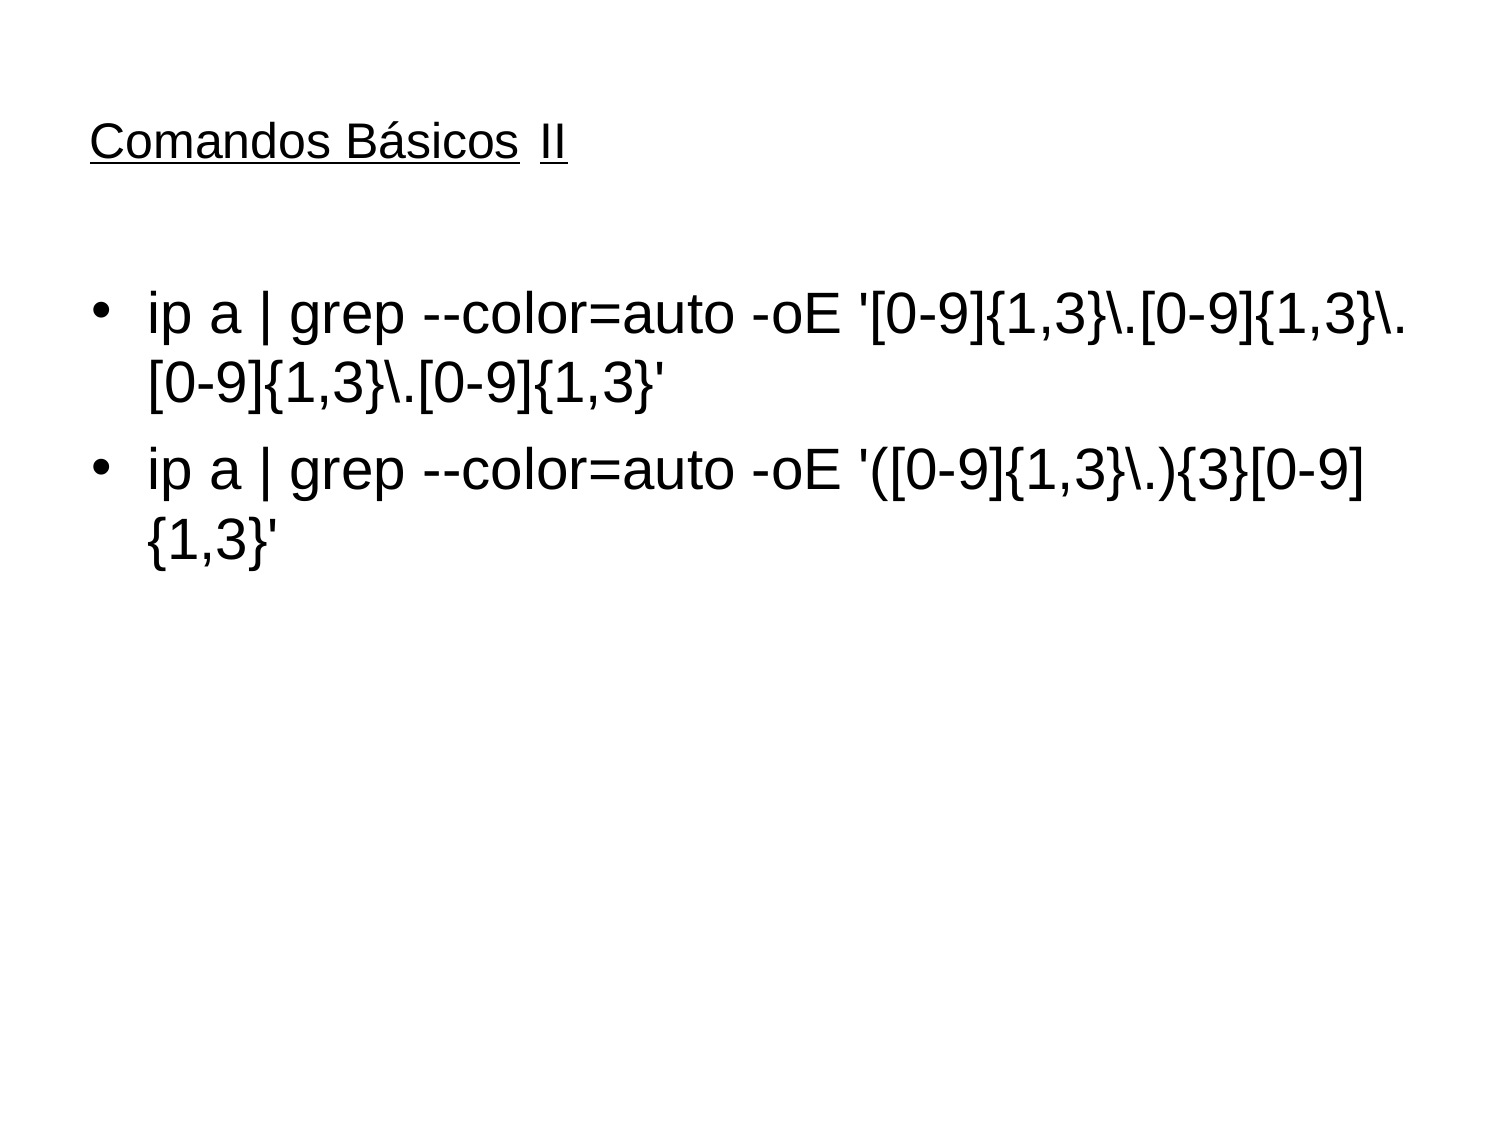

# Comandos Básicos	II
ip a | grep --color=auto -oE '[0-9]{1,3}\.[0-9]{1,3}\.[0-9]{1,3}\.[0-9]{1,3}'
ip a | grep --color=auto -oE '([0-9]{1,3}\.){3}[0-9]{1,3}'